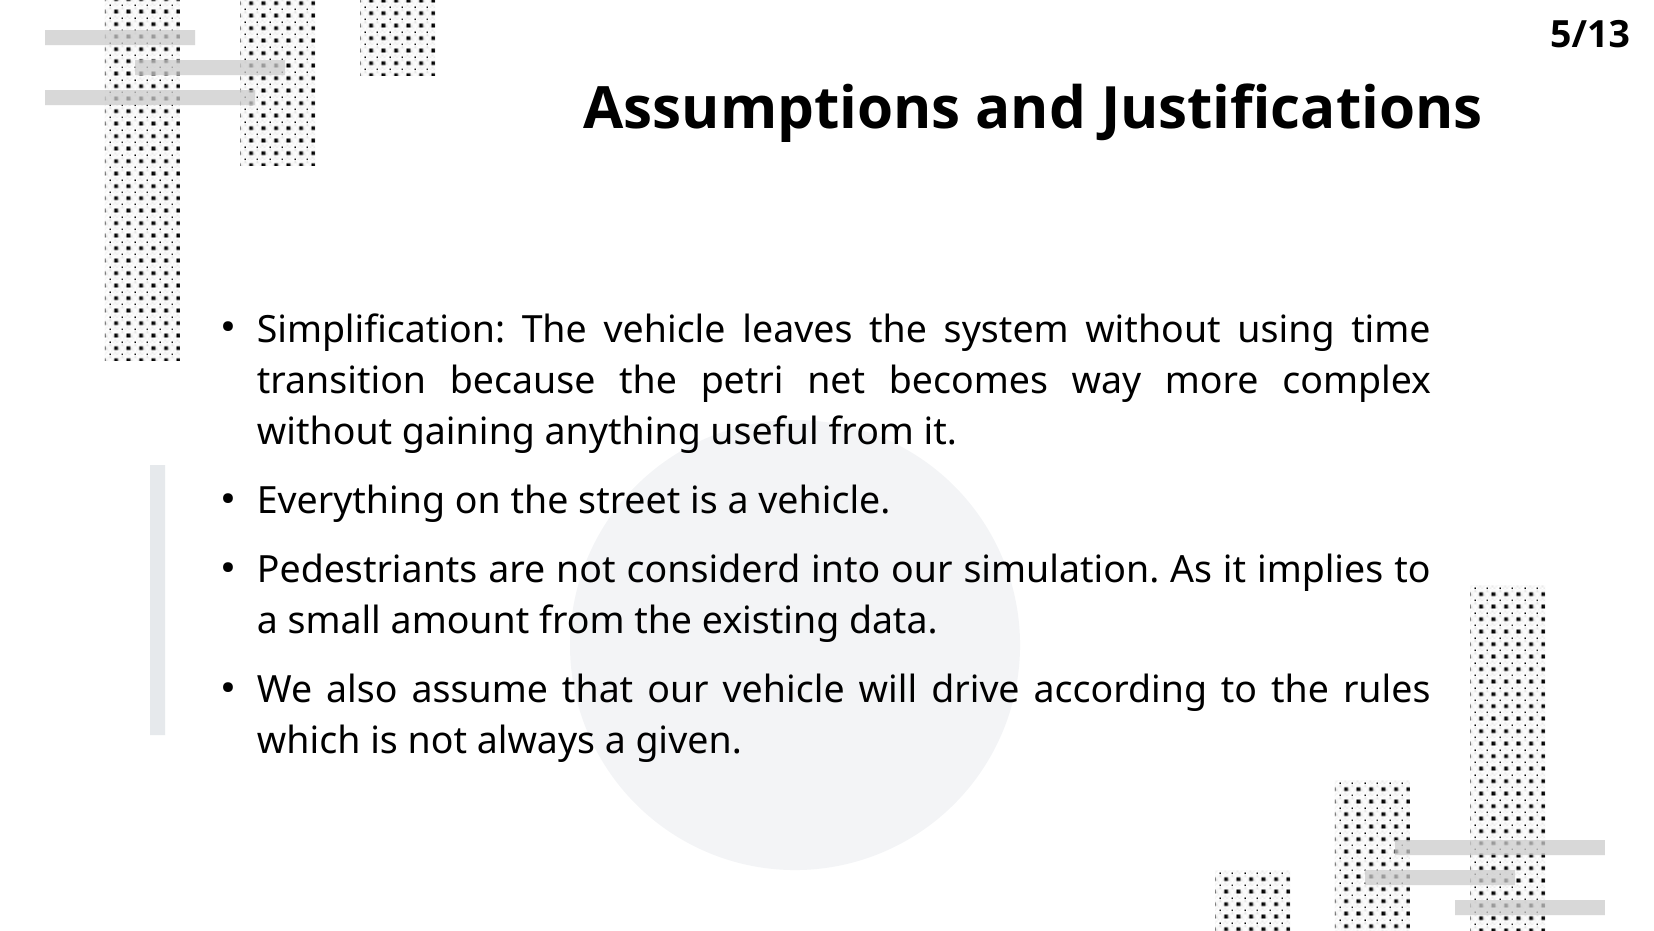

5/13
Assumptions and Justifications
Simplification: The vehicle leaves the system without using time transition because the petri net becomes way more complex without gaining anything useful from it.
Everything on the street is a vehicle.
Pedestriants are not considerd into our simulation. As it implies to a small amount from the existing data.
We also assume that our vehicle will drive according to the rules which is not always a given.